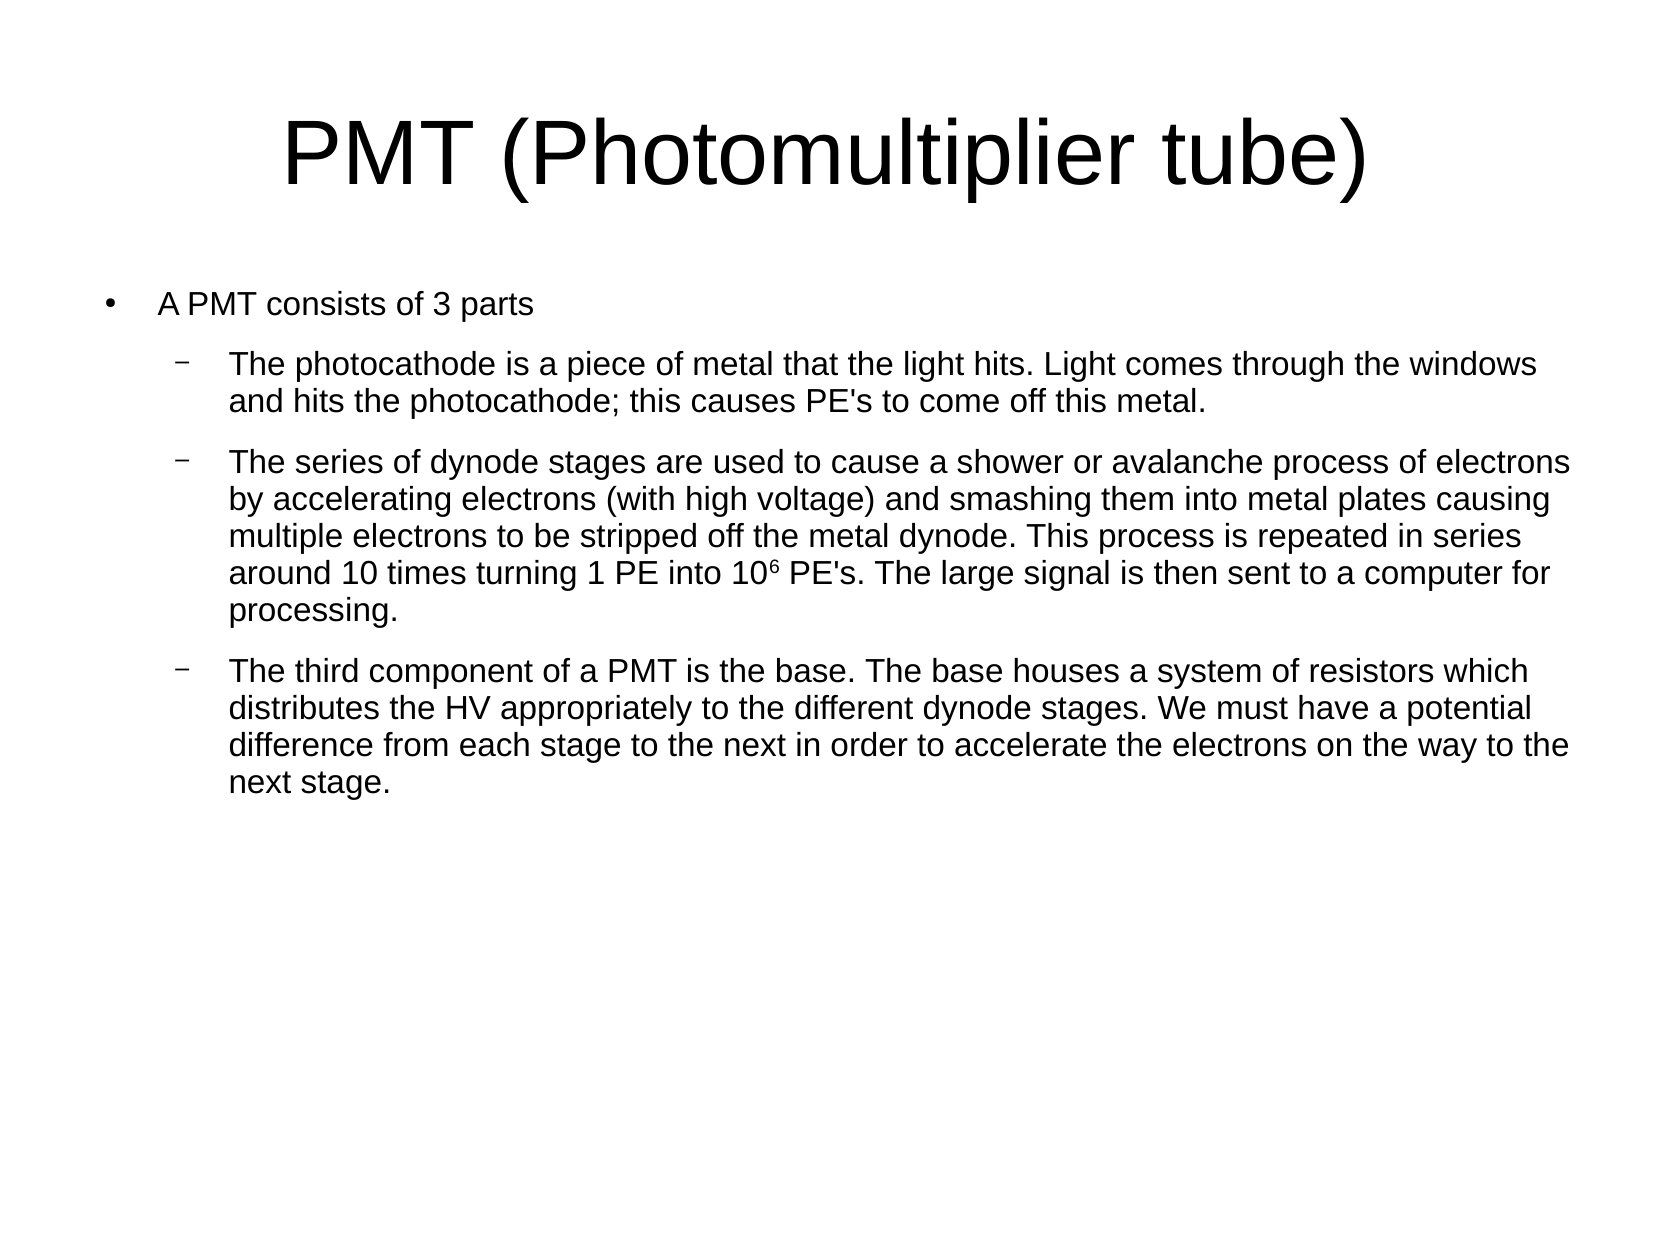

# PMT (Photomultiplier tube)
A PMT consists of 3 parts
The photocathode is a piece of metal that the light hits. Light comes through the windows and hits the photocathode; this causes PE's to come off this metal.
The series of dynode stages are used to cause a shower or avalanche process of electrons by accelerating electrons (with high voltage) and smashing them into metal plates causing multiple electrons to be stripped off the metal dynode. This process is repeated in series around 10 times turning 1 PE into 106 PE's. The large signal is then sent to a computer for processing.
The third component of a PMT is the base. The base houses a system of resistors which distributes the HV appropriately to the different dynode stages. We must have a potential difference from each stage to the next in order to accelerate the electrons on the way to the next stage.